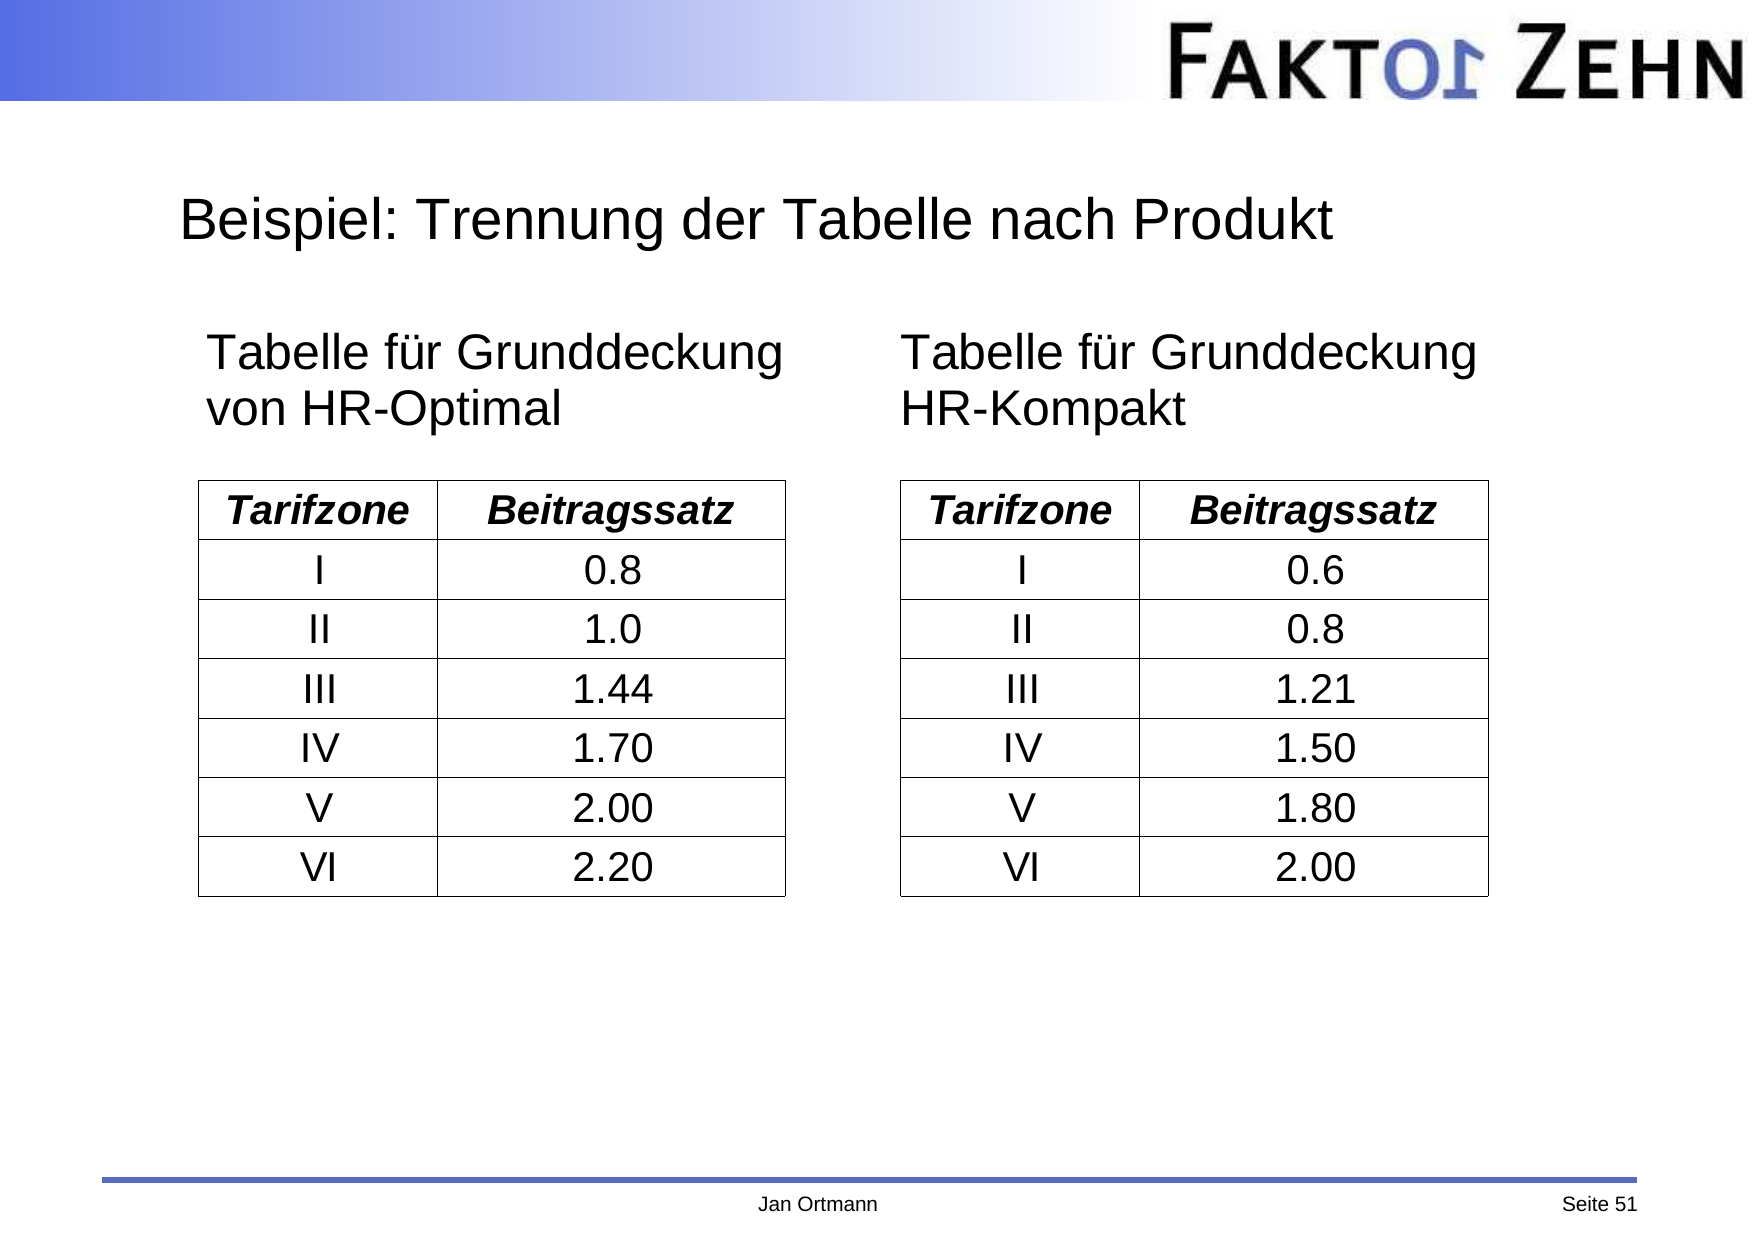

# Beispiel: Trennung der Tabelle nach Produkt
Tabelle für Grunddeckung
von HR-Optimal
Tabelle für Grunddeckung
HR-Kompakt